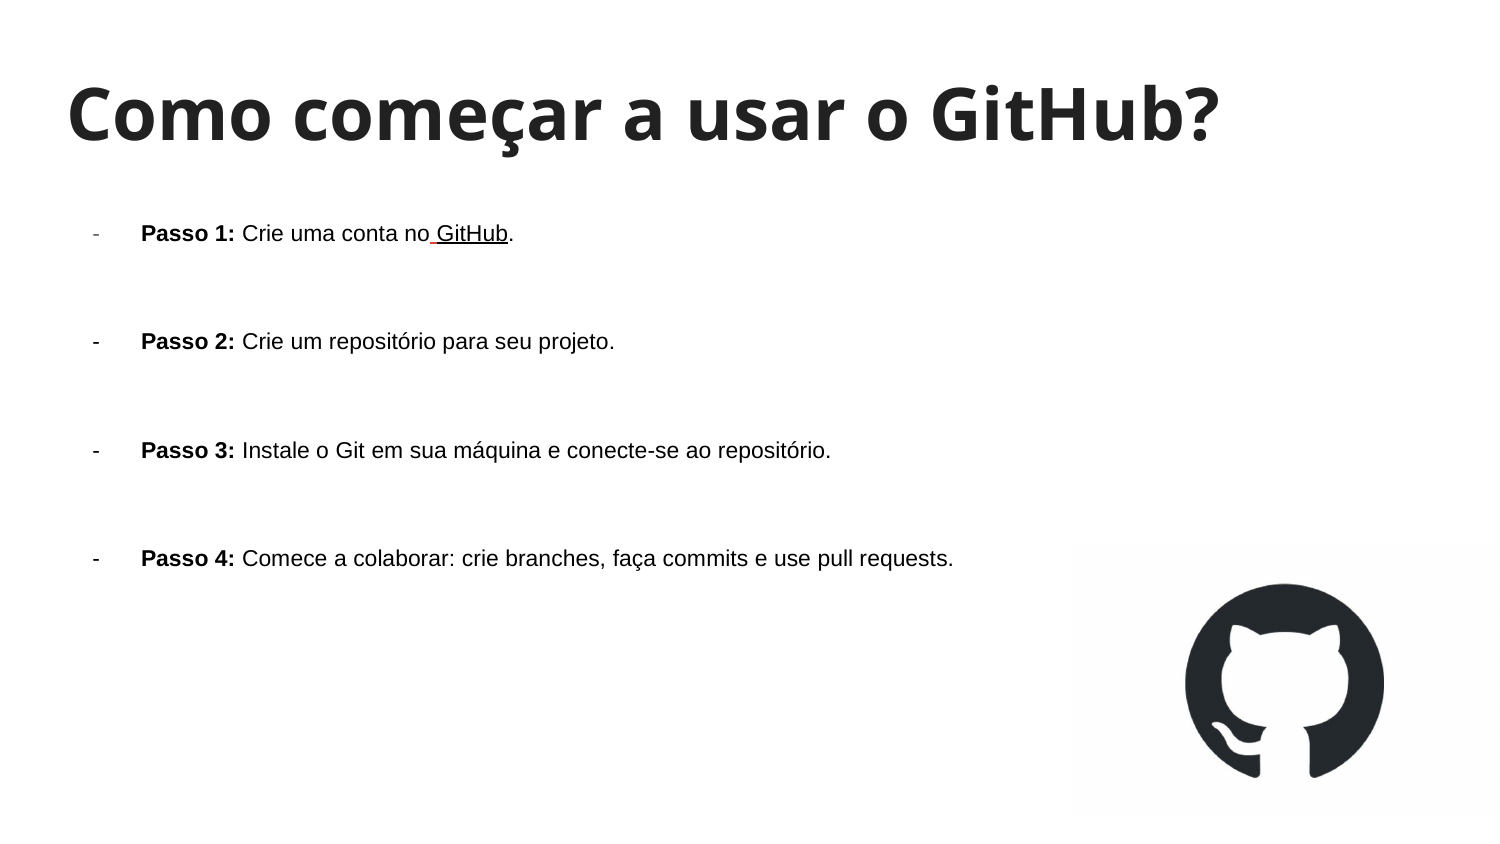

# Como começar a usar o GitHub?
Passo 1: Crie uma conta no GitHub.
Passo 2: Crie um repositório para seu projeto.
Passo 3: Instale o Git em sua máquina e conecte-se ao repositório.
Passo 4: Comece a colaborar: crie branches, faça commits e use pull requests.